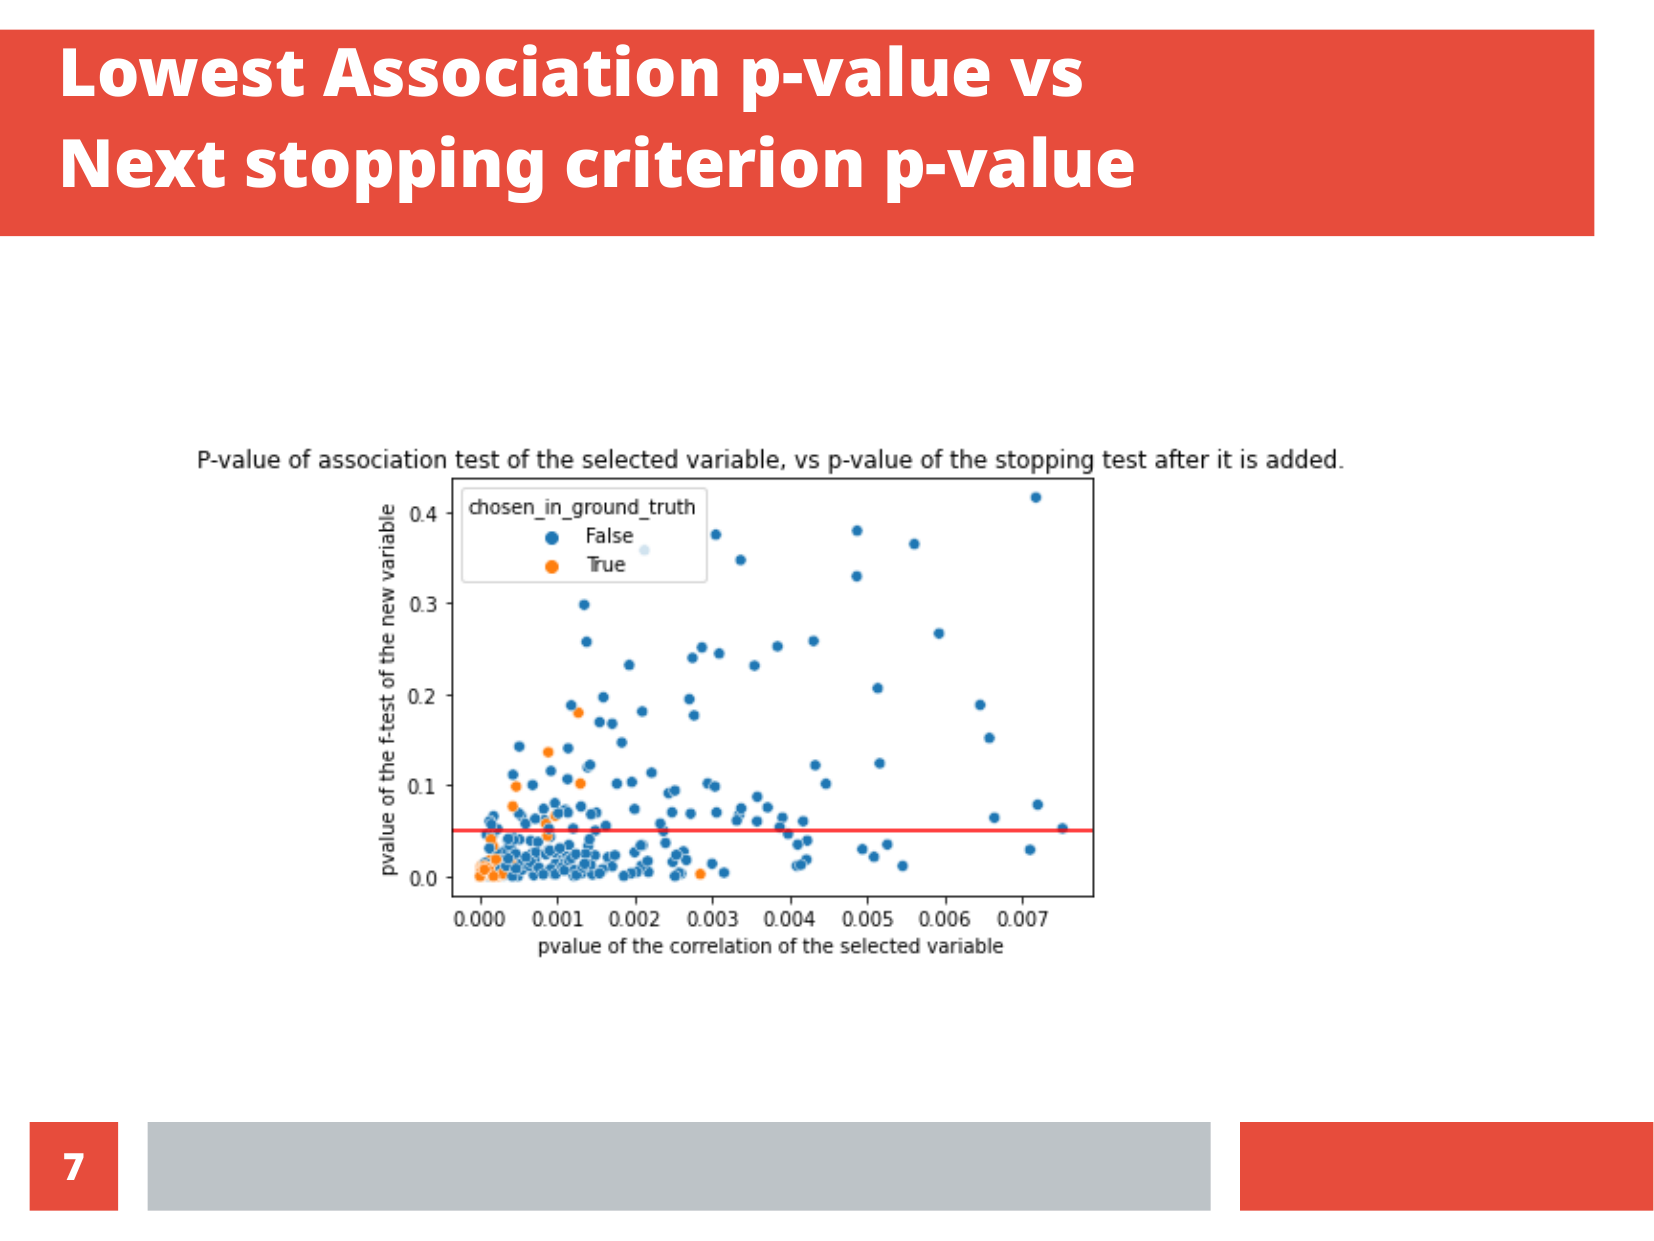

# Lowest Association p-value vs Next stopping criterion p-value
7